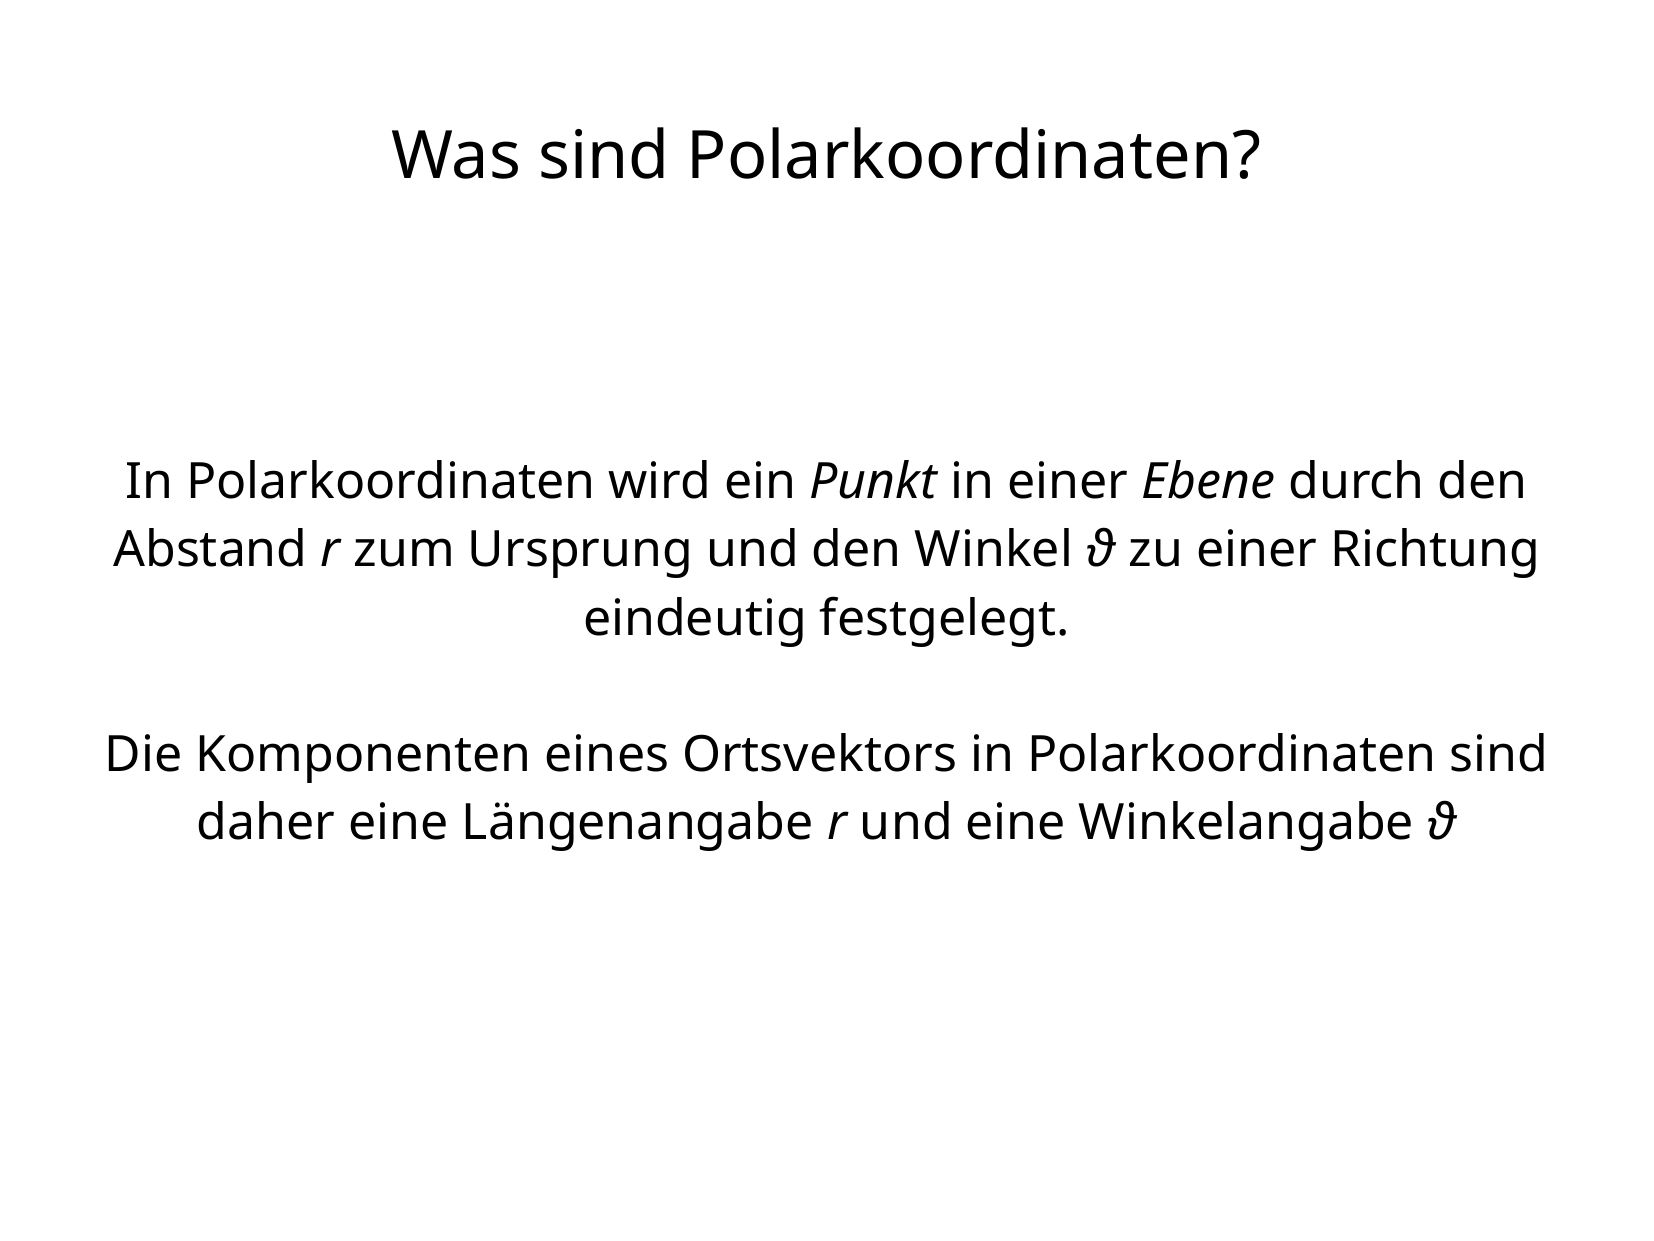

# Was sind Polarkoordinaten?
In Polarkoordinaten wird ein Punkt in einer Ebene durch den Abstand r zum Ursprung und den Winkel ϑ zu einer Richtung eindeutig festgelegt.
Die Komponenten eines Ortsvektors in Polarkoordinaten sind daher eine Längenangabe r und eine Winkelangabe ϑ